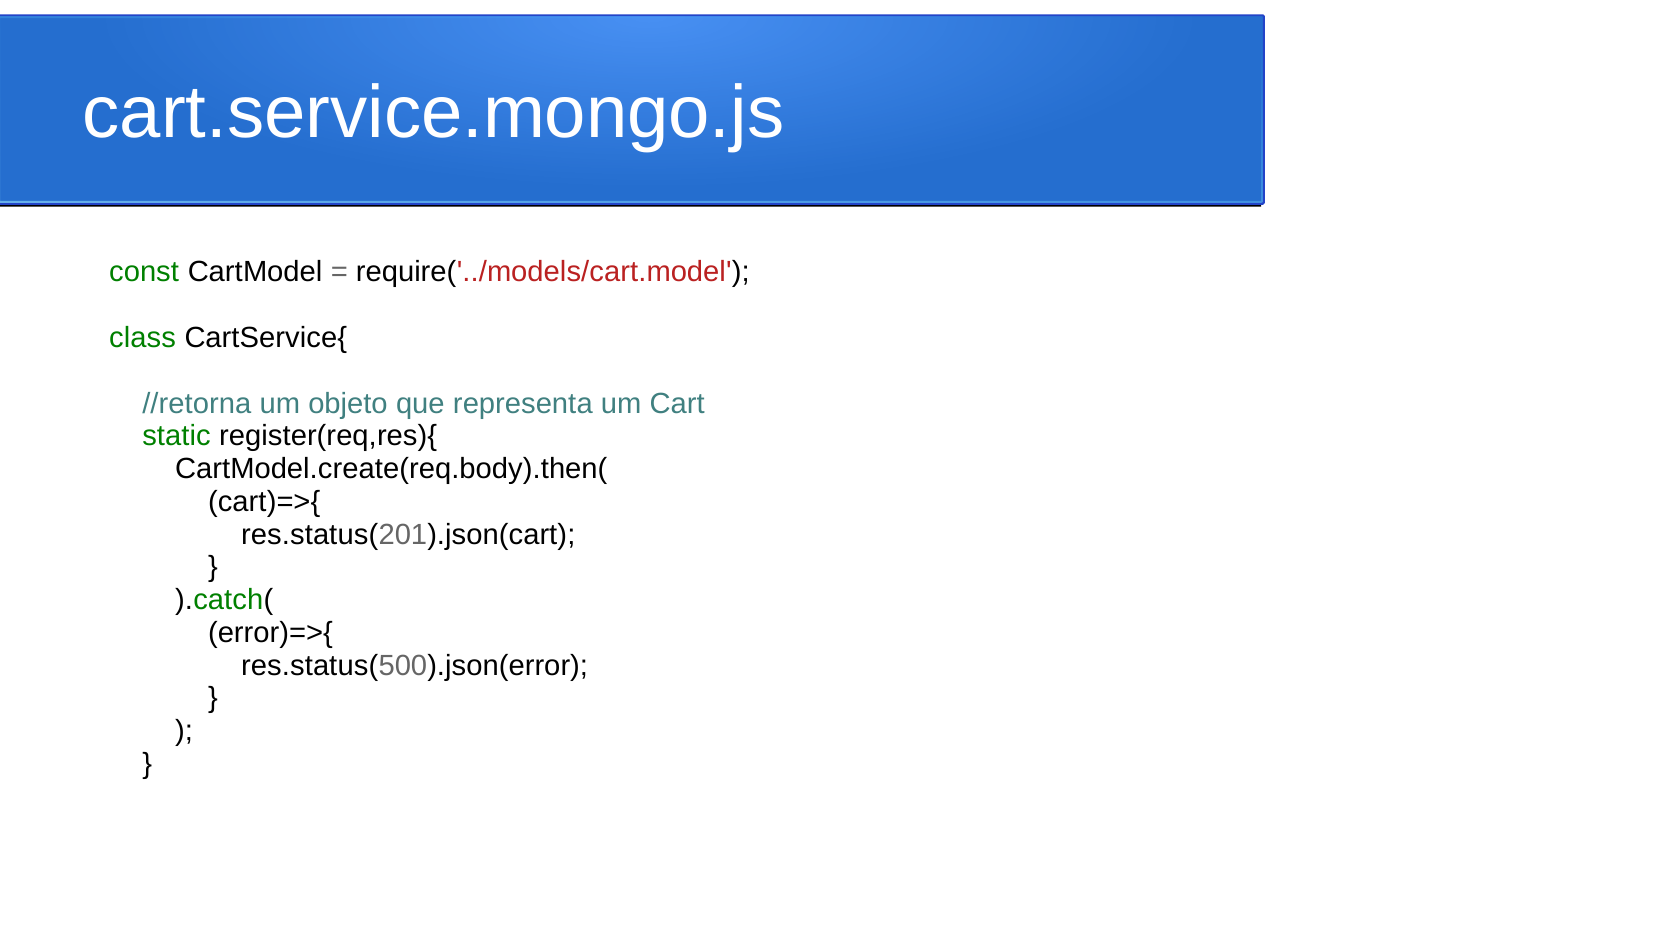

# cart.service.mongo.js
const CartModel = require('../models/cart.model');
class CartService{
 //retorna um objeto que representa um Cart
 static register(req,res){
 CartModel.create(req.body).then(
 (cart)=>{
 res.status(201).json(cart);
 }
 ).catch(
 (error)=>{
 res.status(500).json(error);
 }
 );
 }